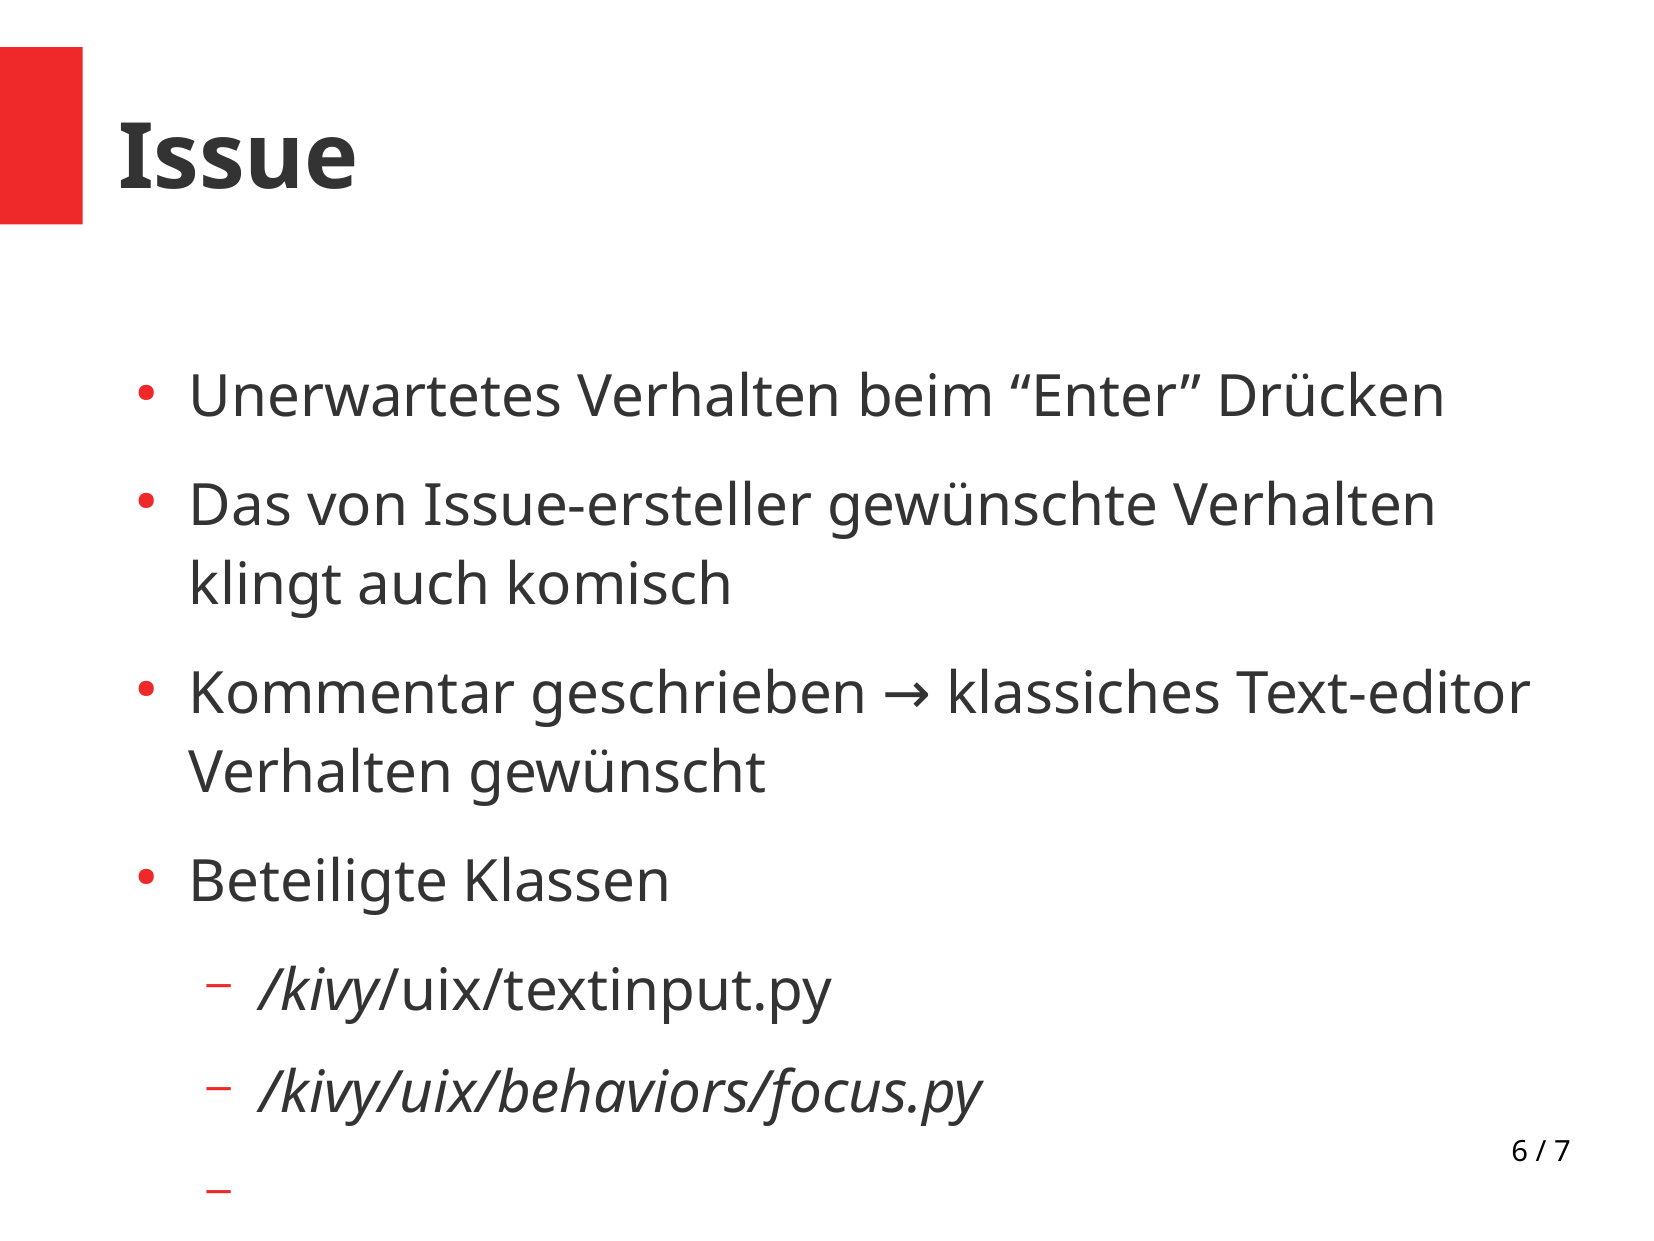

Issue
# Unerwartetes Verhalten beim “Enter” Drücken
Das von Issue-ersteller gewünschte Verhalten klingt auch komisch
Kommentar geschrieben → klassiches Text-editor Verhalten gewünscht
Beteiligte Klassen
/kivy/uix/textinput.py
/kivy/uix/behaviors/focus.py
6